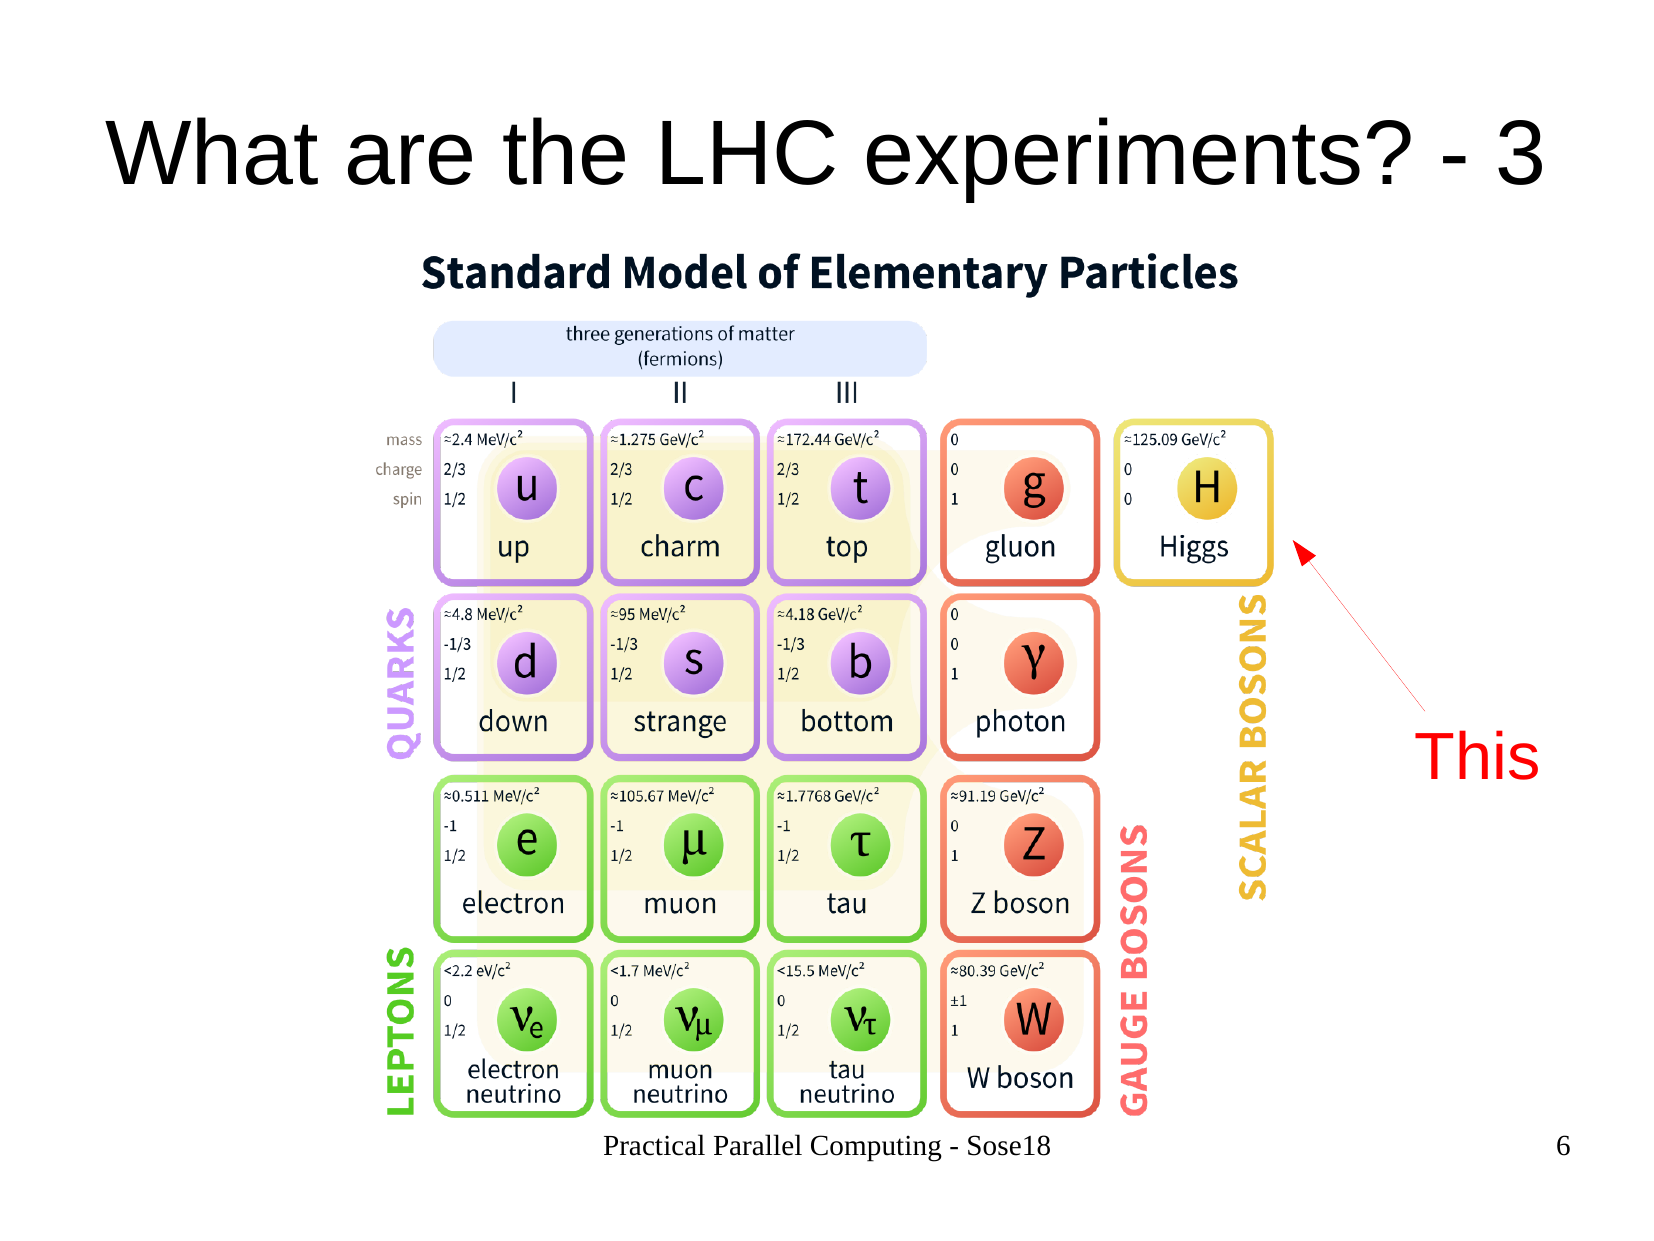

# What are the LHC experiments? - 3
This
Practical Parallel Computing - Sose18
6